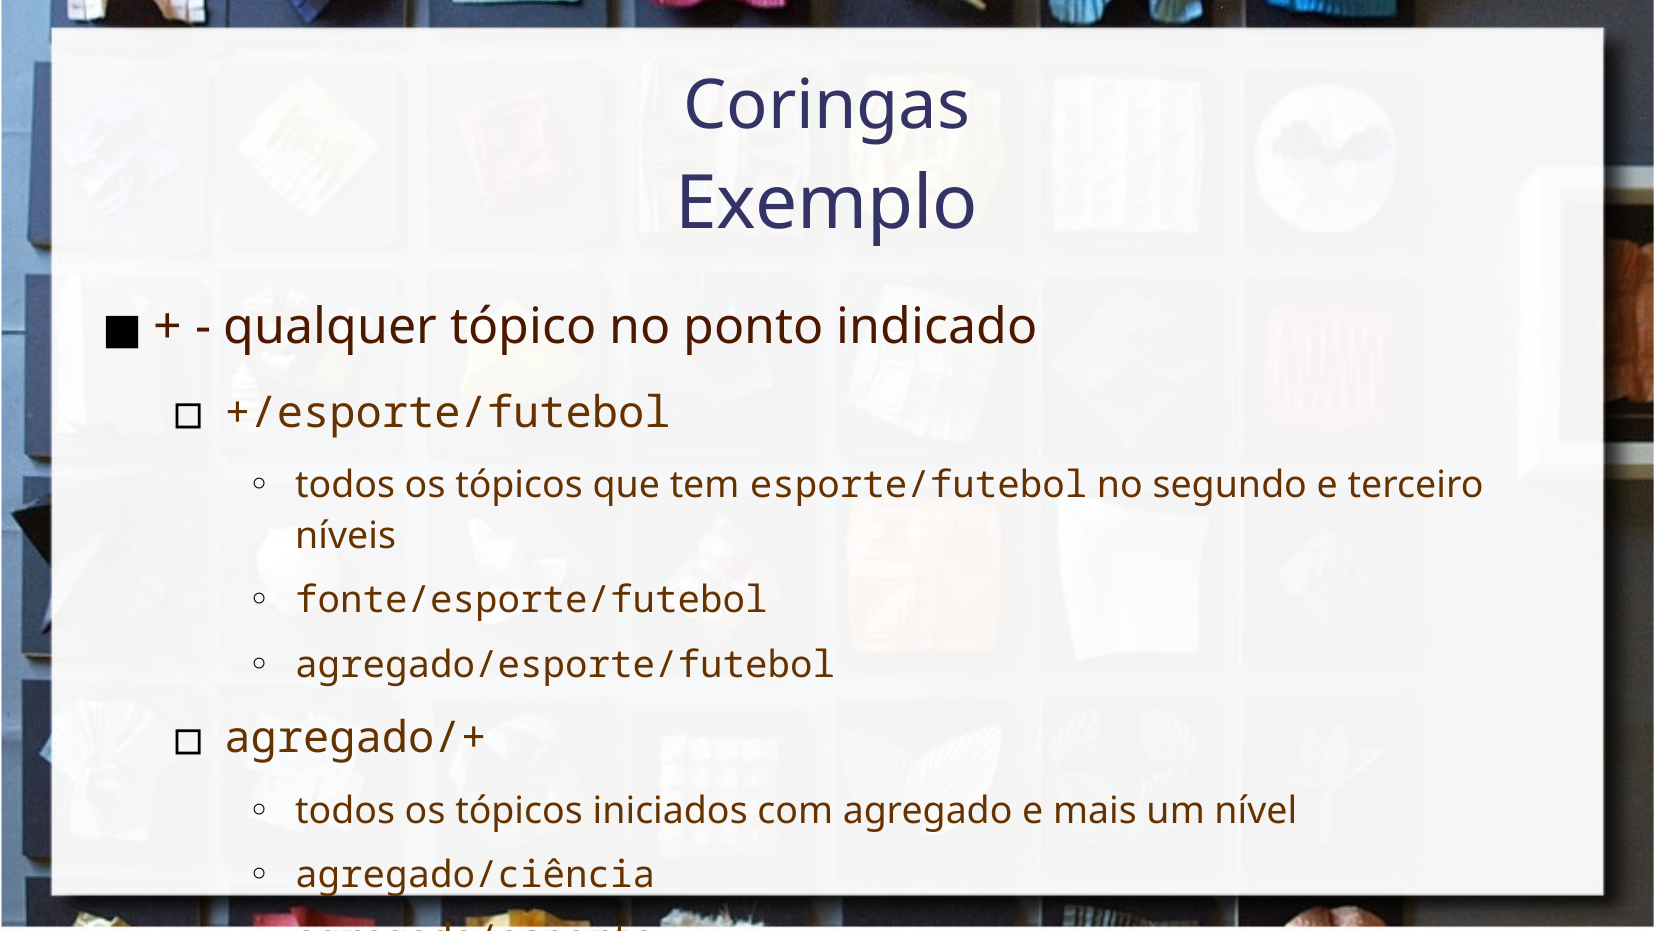

# Coringas Exemplo
+ - qualquer tópico no ponto indicado
+/esporte/futebol
todos os tópicos que tem esporte/futebol no segundo e terceiro níveis
fonte/esporte/futebol
agregado/esporte/futebol
agregado/+
todos os tópicos iniciados com agregado e mais um nível
agregado/ciência
agregado/esporte